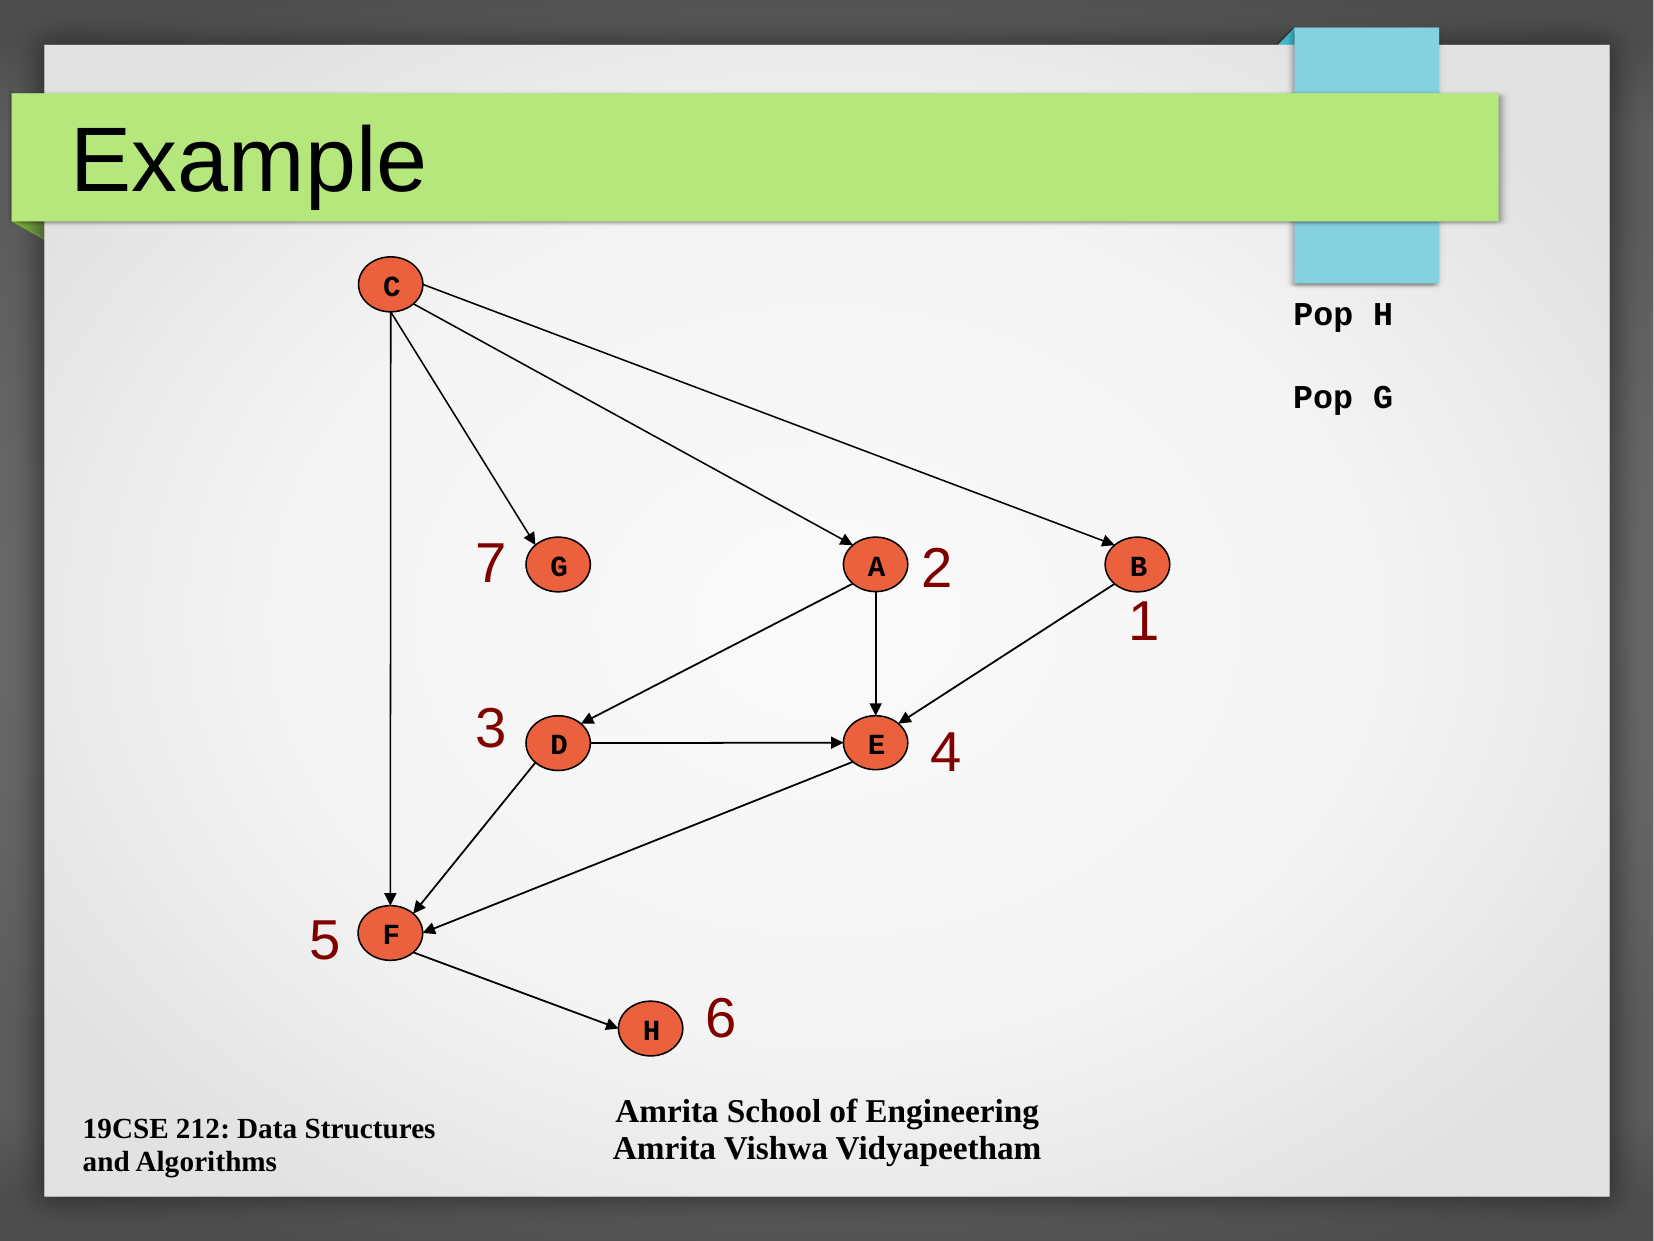

# Example
C
Pop H
Pop G
7
2
G
A
B
1
3
4
D
E
5
F
6
H